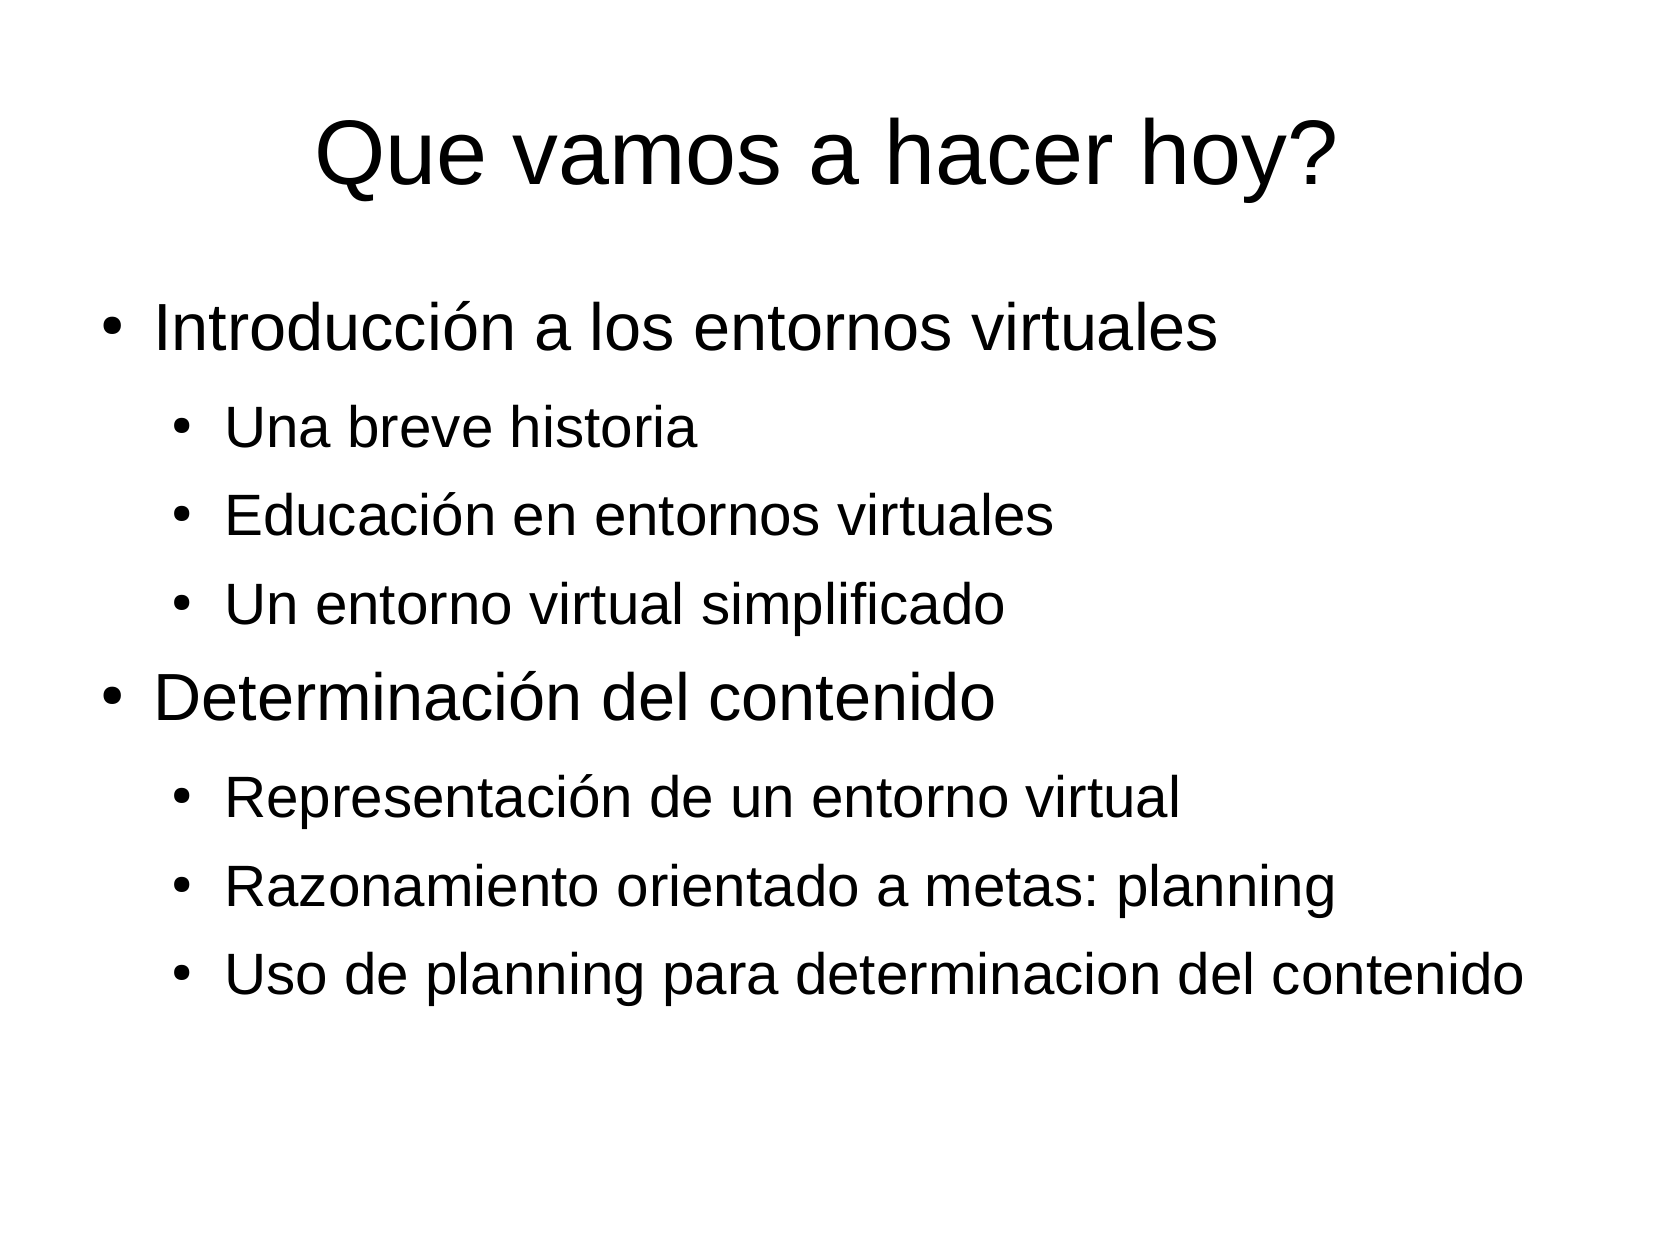

# Que vamos a hacer hoy?
Introducción a los entornos virtuales
Una breve historia
Educación en entornos virtuales
Un entorno virtual simplificado
Determinación del contenido
Representación de un entorno virtual
Razonamiento orientado a metas: planning
Uso de planning para determinacion del contenido